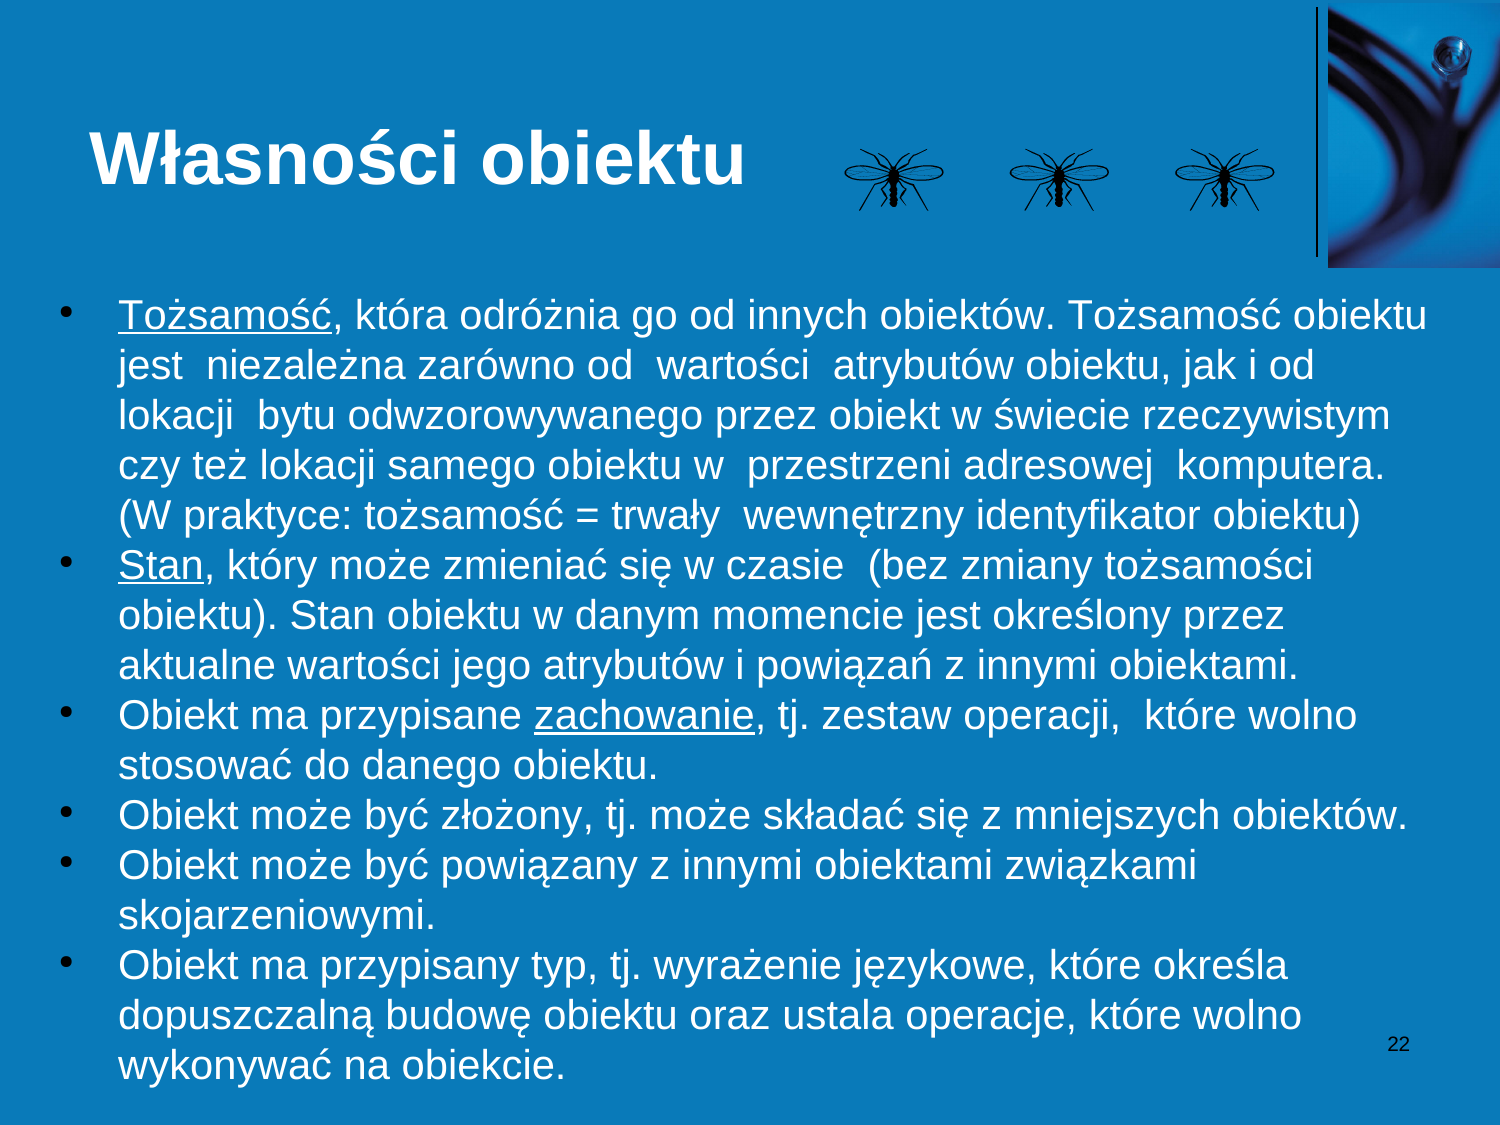

# Własności obiektu
Tożsamość, która odróżnia go od innych obiektów. Tożsamość obiektu jest niezależna zarówno od wartości atrybutów obiektu, jak i od lokacji bytu odwzorowywanego przez obiekt w świecie rzeczywistym czy też lokacji samego obiektu w przestrzeni adresowej komputera. (W praktyce: tożsamość = trwały wewnętrzny identyfikator obiektu)
Stan, który może zmieniać się w czasie (bez zmiany tożsamości obiektu). Stan obiektu w danym momencie jest określony przez aktualne wartości jego atrybutów i powiązań z innymi obiektami.
Obiekt ma przypisane zachowanie, tj. zestaw operacji, które wolno stosować do danego obiektu.
Obiekt może być złożony, tj. może składać się z mniejszych obiektów.
Obiekt może być powiązany z innymi obiektami związkami skojarzeniowymi.
Obiekt ma przypisany typ, tj. wyrażenie językowe, które określa dopuszczalną budowę obiektu oraz ustala operacje, które wolno wykonywać na obiekcie.
22